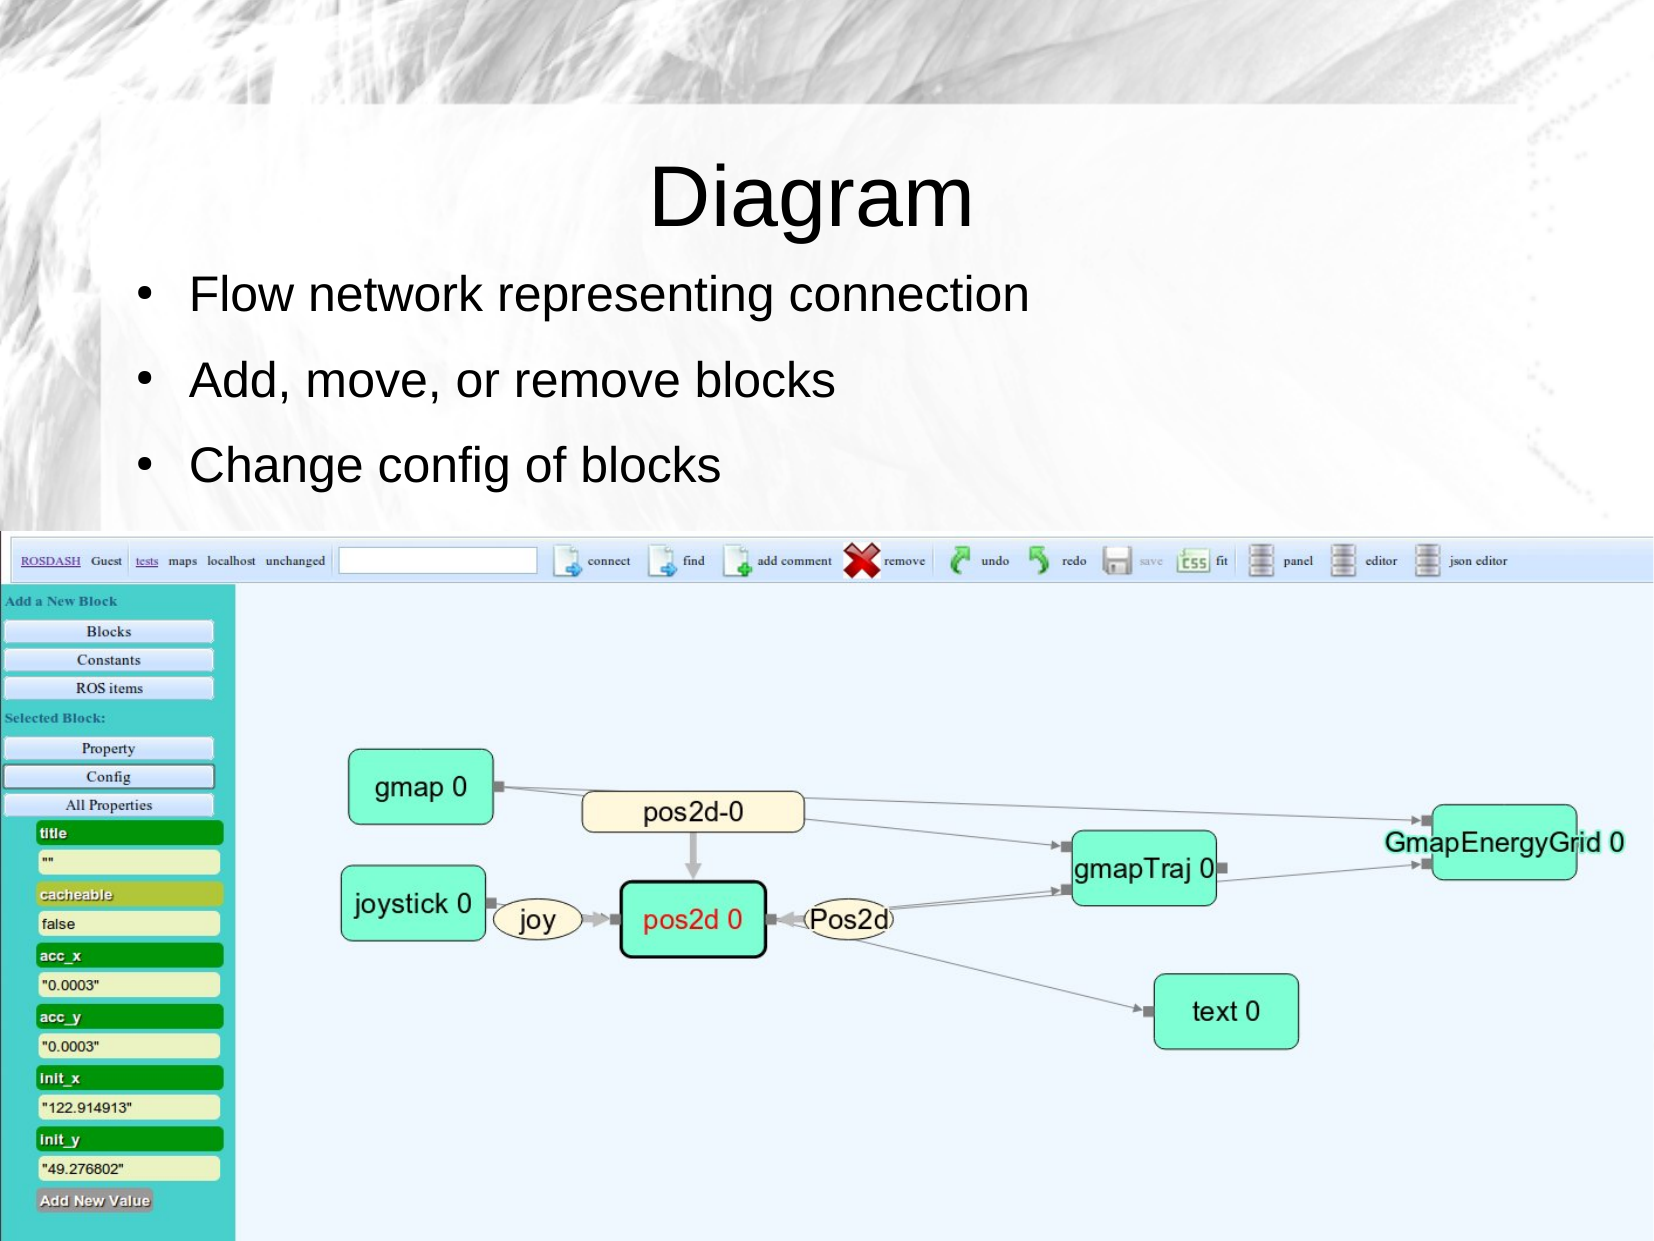

# Diagram
Flow network representing connection
Add, move, or remove blocks
Change config of blocks